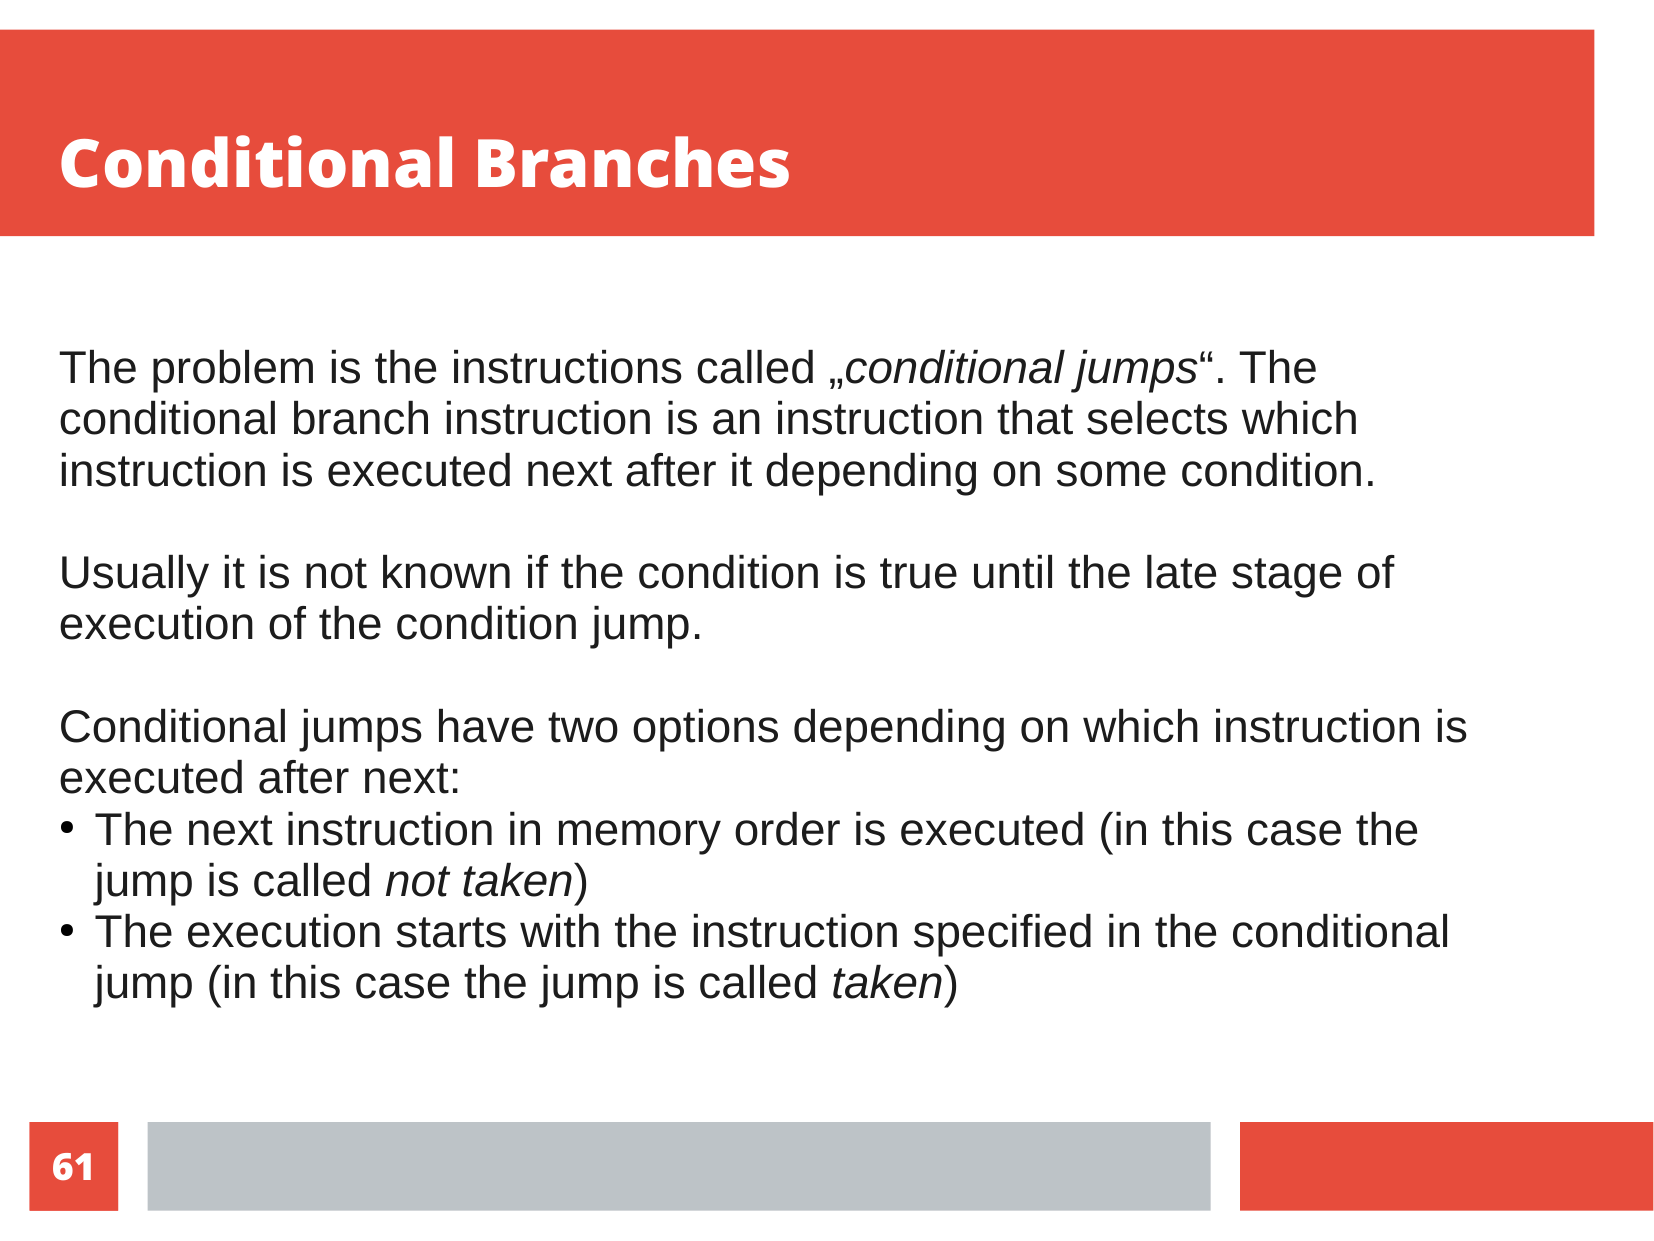

# Conditional Branches
The problem is the instructions called „conditional jumps“. The conditional branch instruction is an instruction that selects which instruction is executed next after it depending on some condition.
Usually it is not known if the condition is true until the late stage of execution of the condition jump.
Conditional jumps have two options depending on which instruction is executed after next:
The next instruction in memory order is executed (in this case the jump is called not taken)
The execution starts with the instruction specified in the conditional jump (in this case the jump is called taken)
61